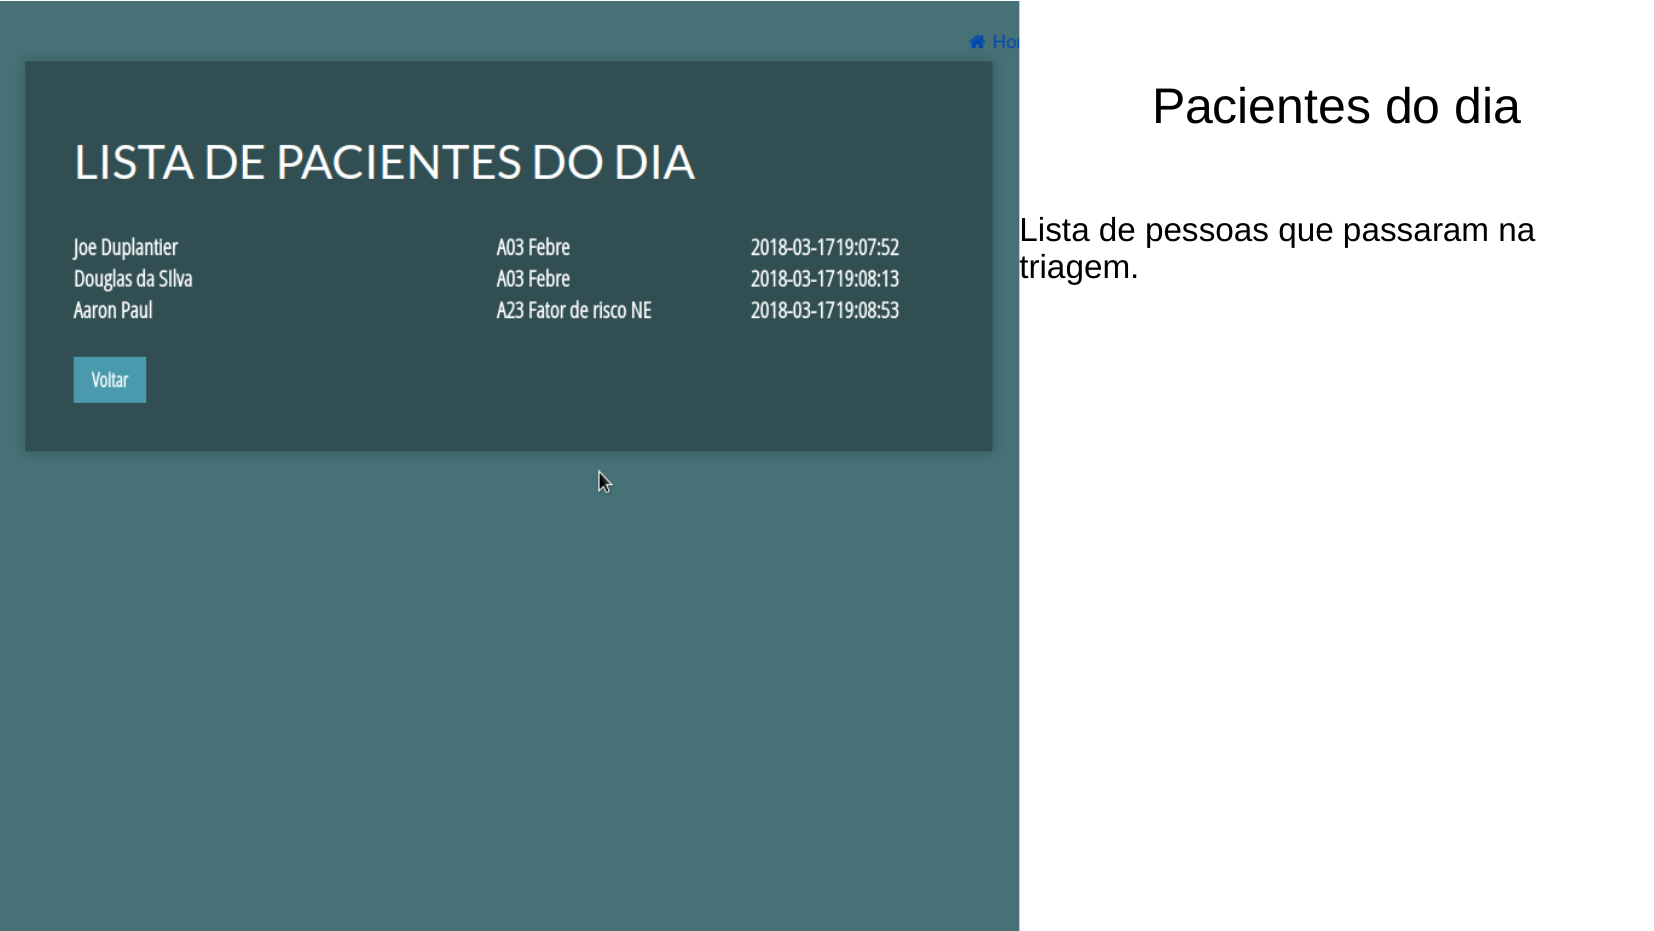

# Pacientes do dia
Lista de pessoas que passaram na triagem.